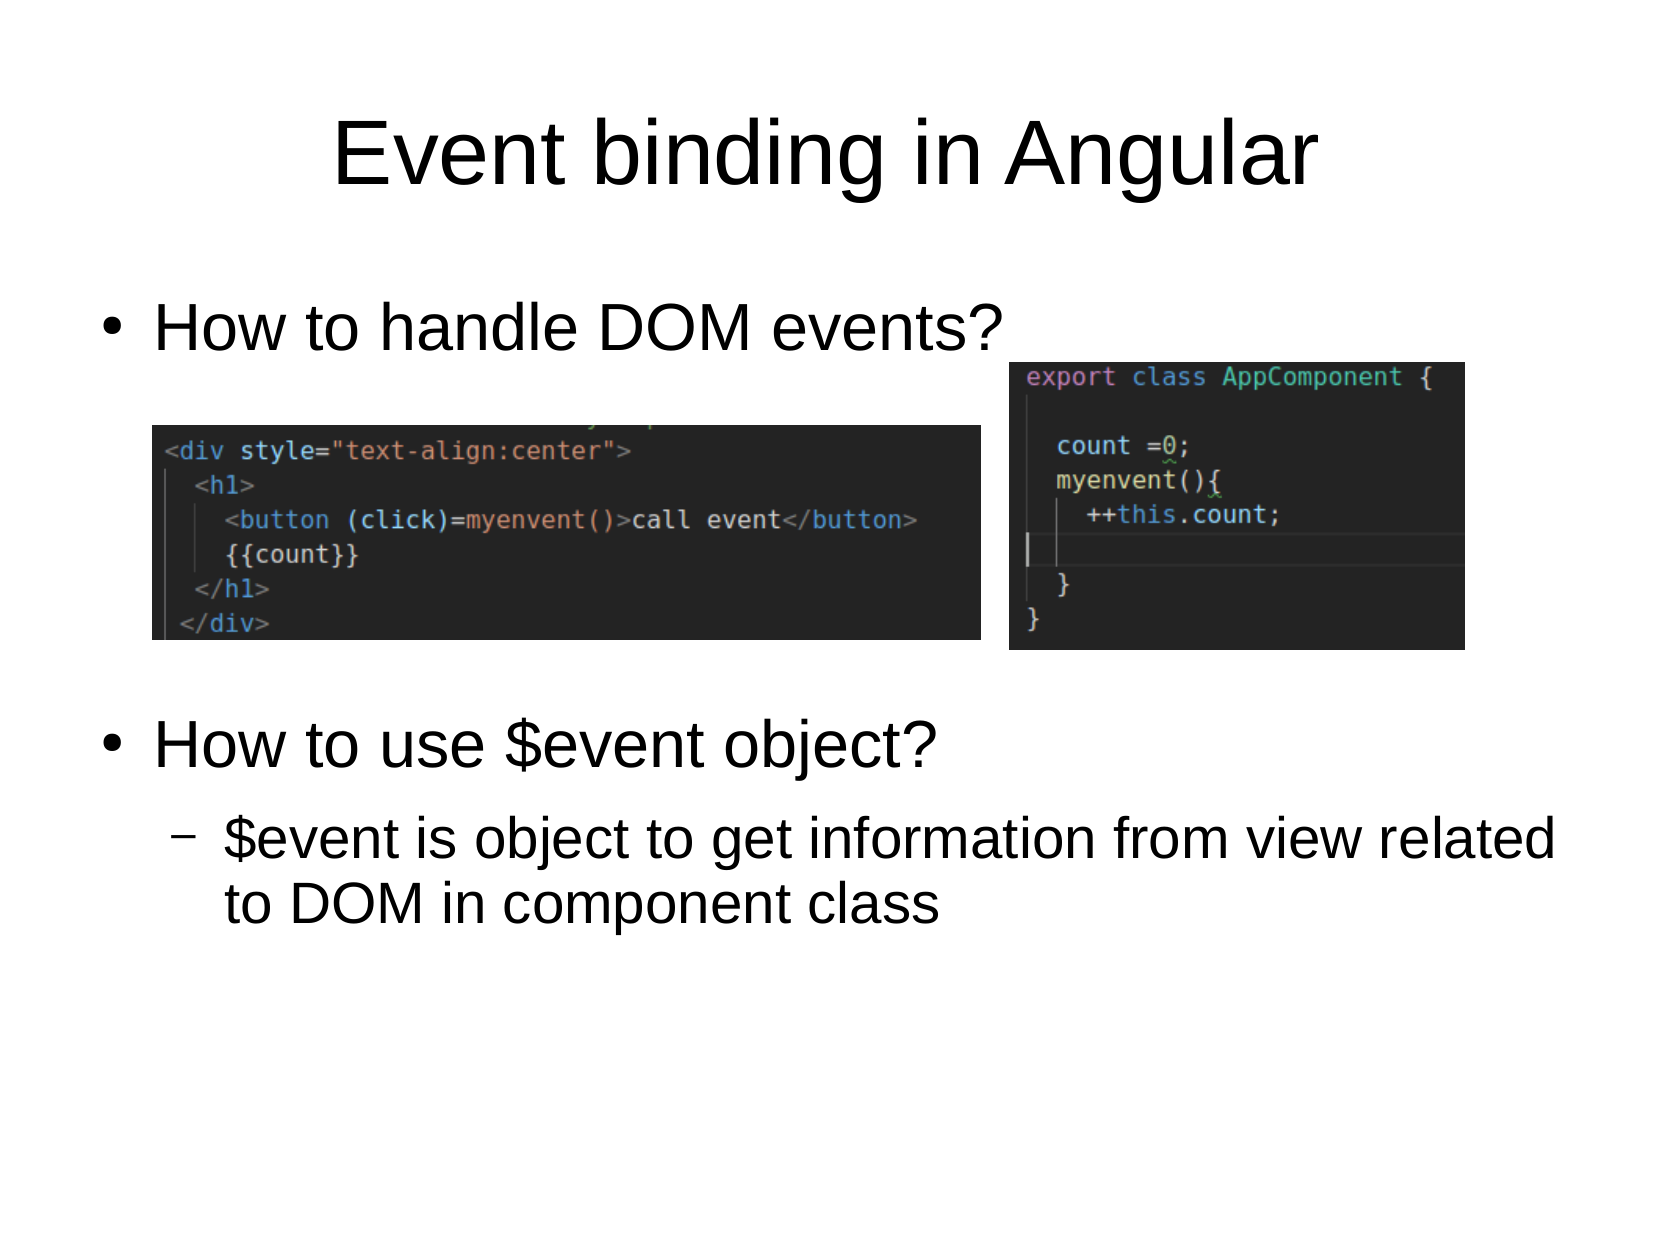

# Event binding in Angular
How to handle DOM events?
How to use $event object?
$event is object to get information from view related to DOM in component class